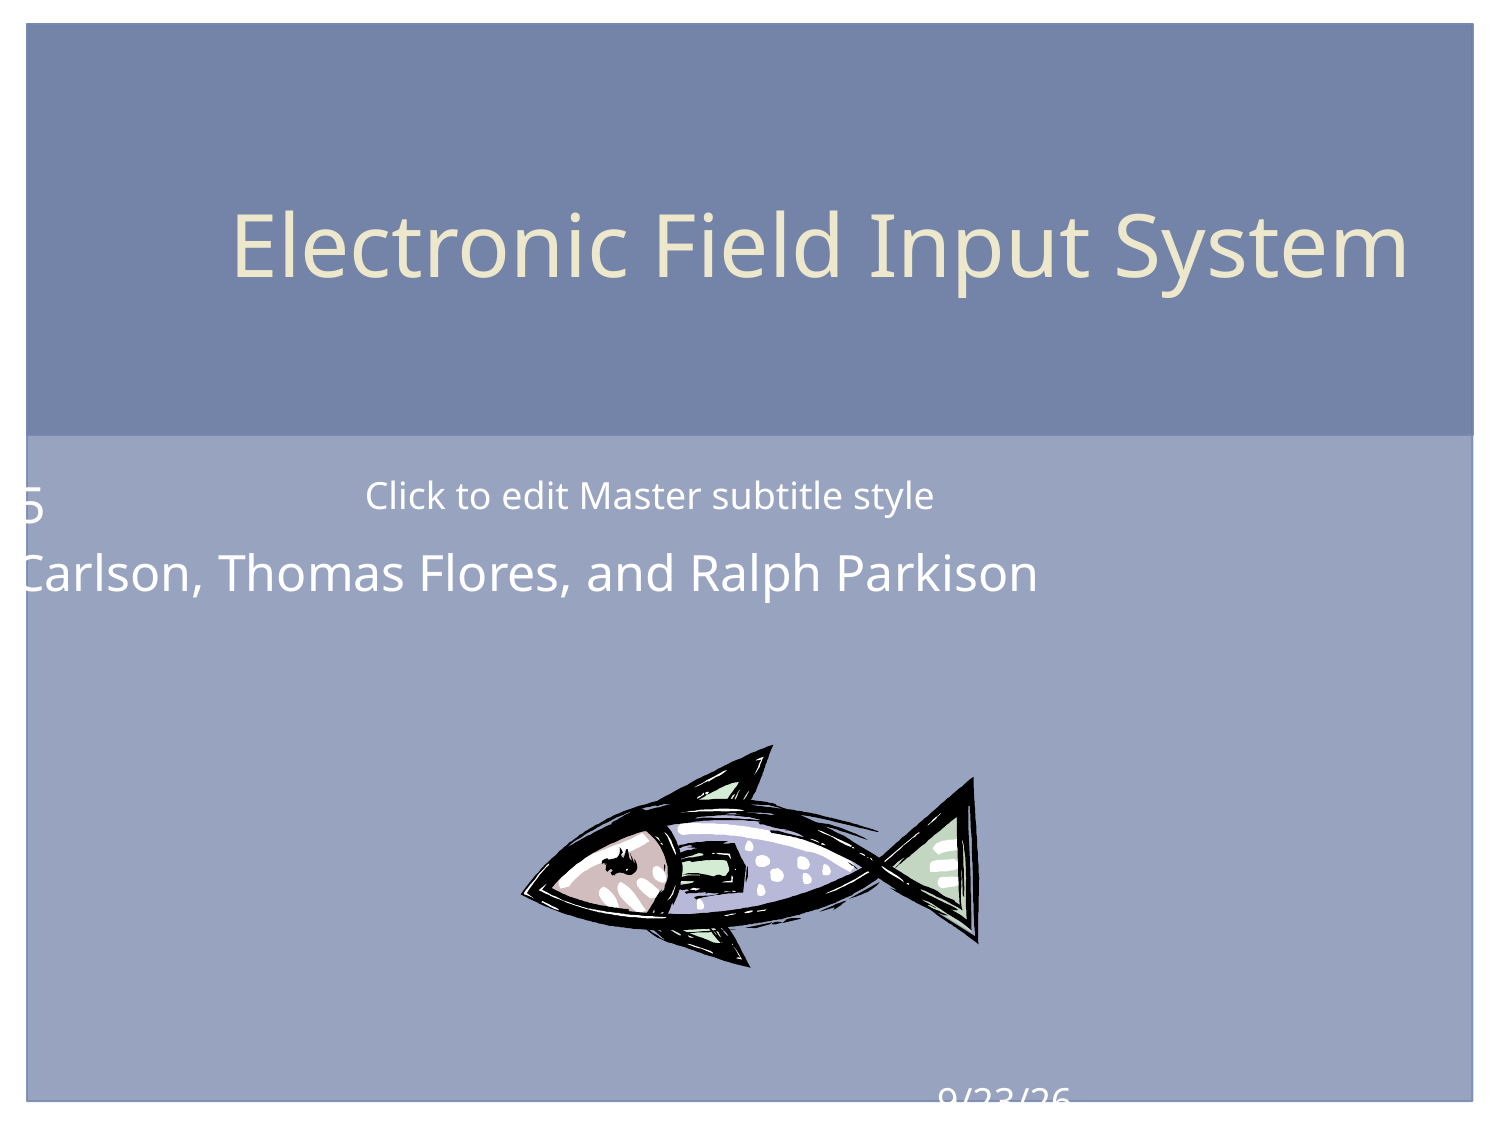

# Electronic Field Input System
Team 5
Stacy Carlson, Thomas Flores, and Ralph Parkison